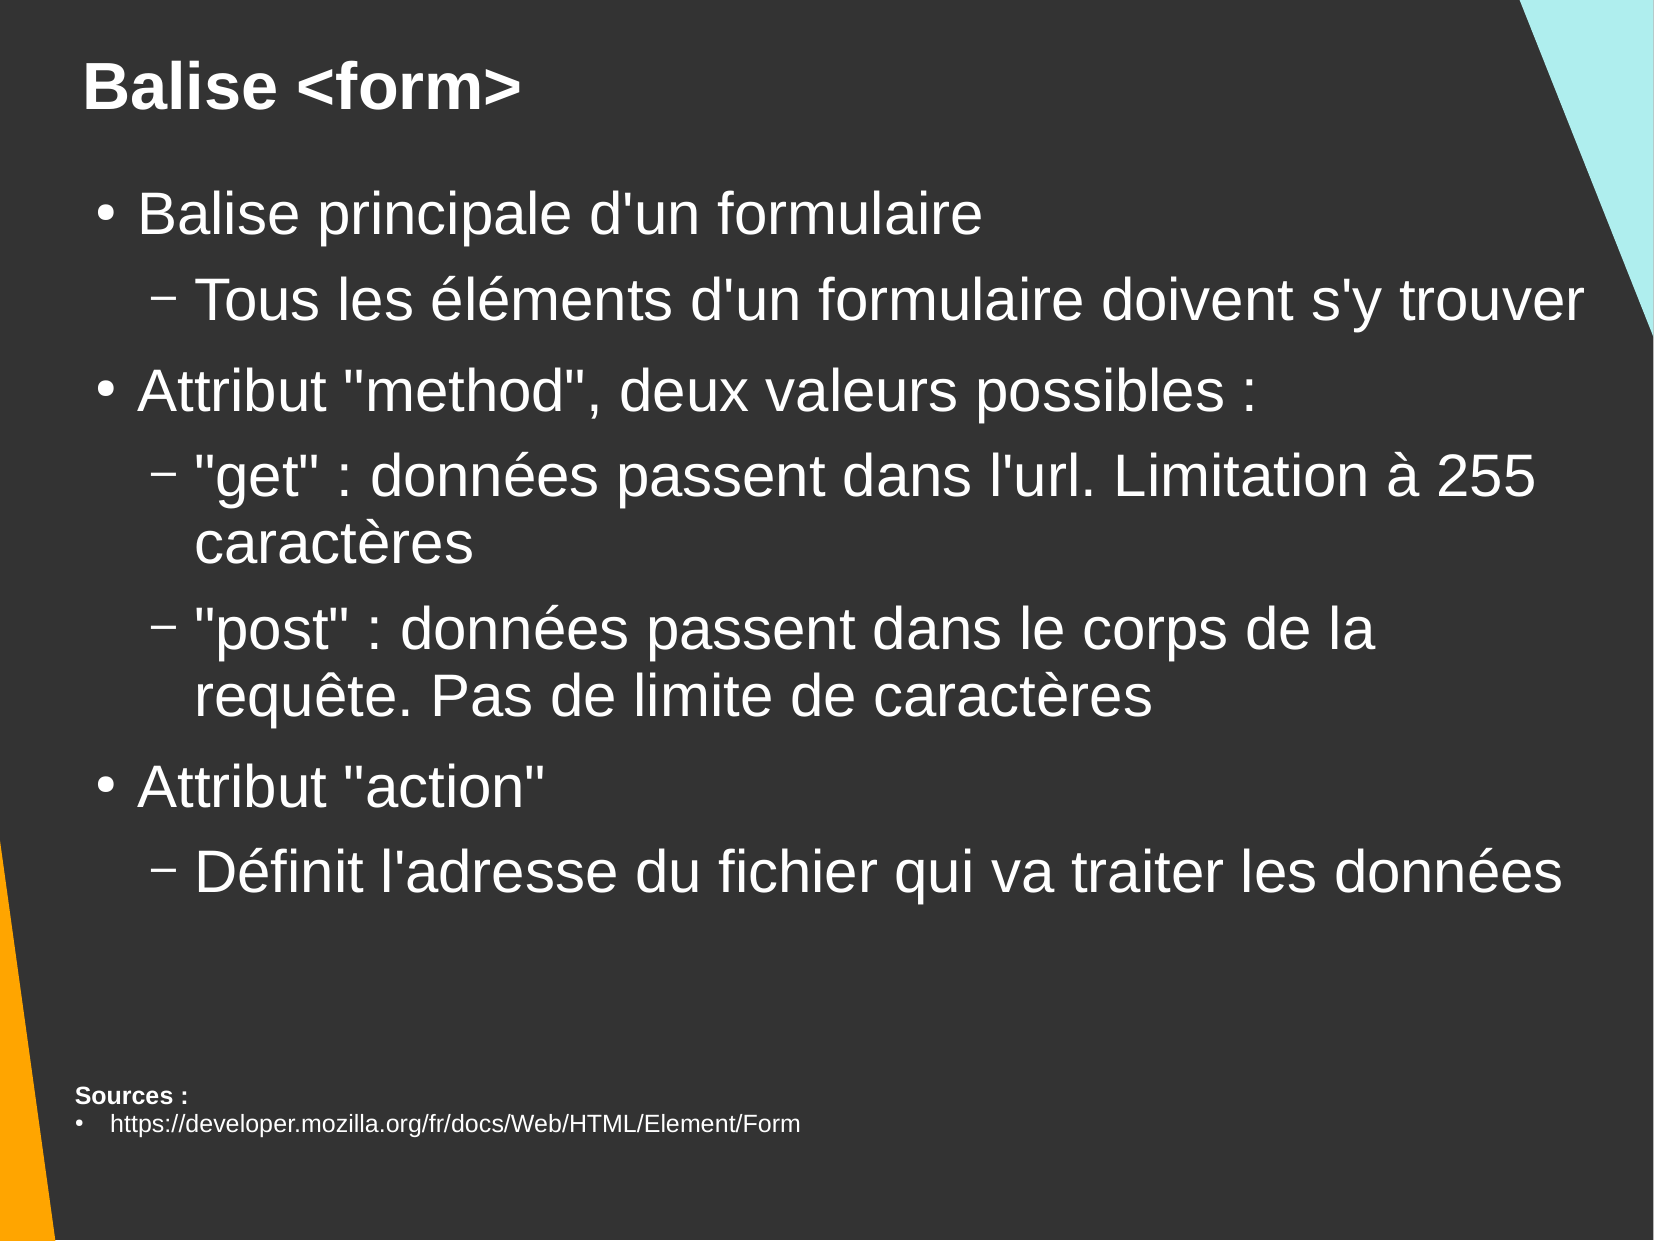

# Balise <form>
Balise principale d'un formulaire
Tous les éléments d'un formulaire doivent s'y trouver
Attribut "method", deux valeurs possibles :
"get" : données passent dans l'url. Limitation à 255 caractères
"post" : données passent dans le corps de la requête. Pas de limite de caractères
Attribut "action"
Définit l'adresse du fichier qui va traiter les données
Sources :
https://developer.mozilla.org/fr/docs/Web/HTML/Element/Form